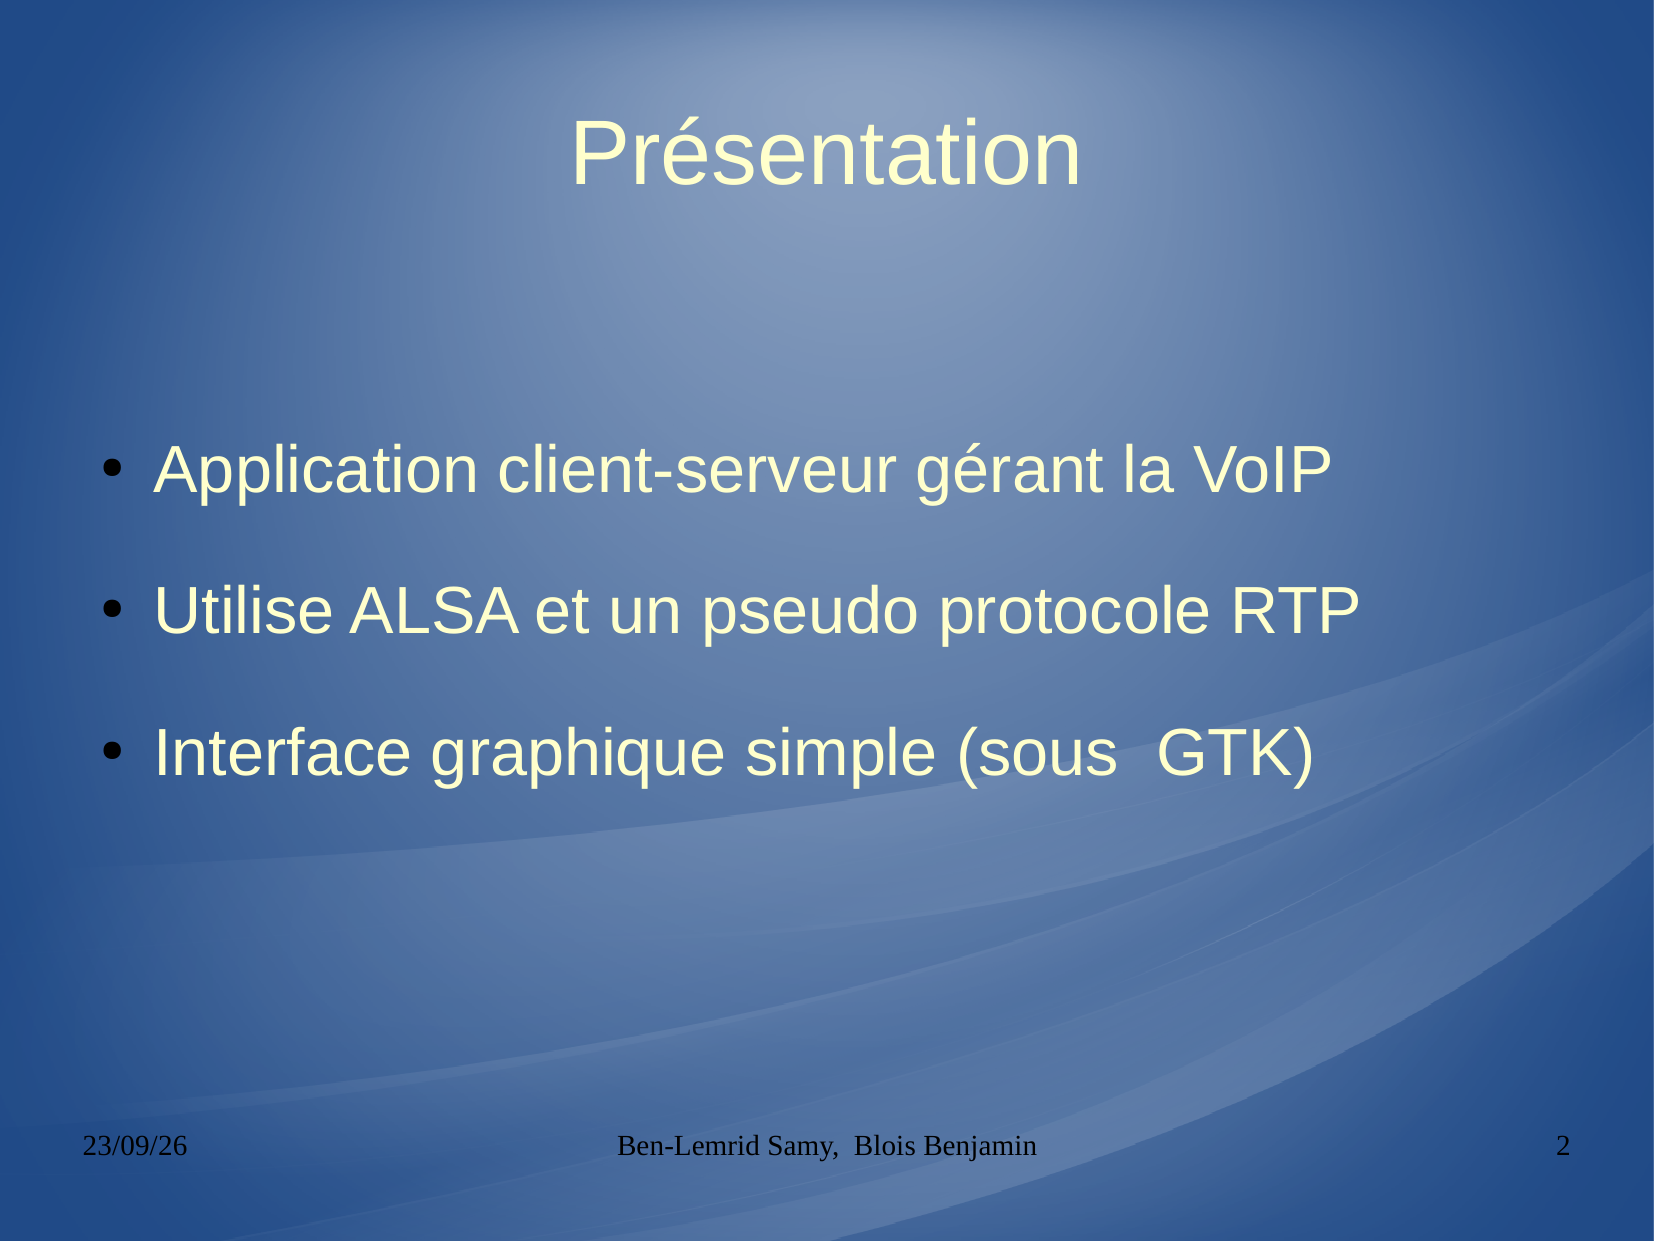

# Présentation
Application client-serveur gérant la VoIP
Utilise ALSA et un pseudo protocole RTP
Interface graphique simple (sous GTK)
Ben-Lemrid Samy, Blois Benjamin
2